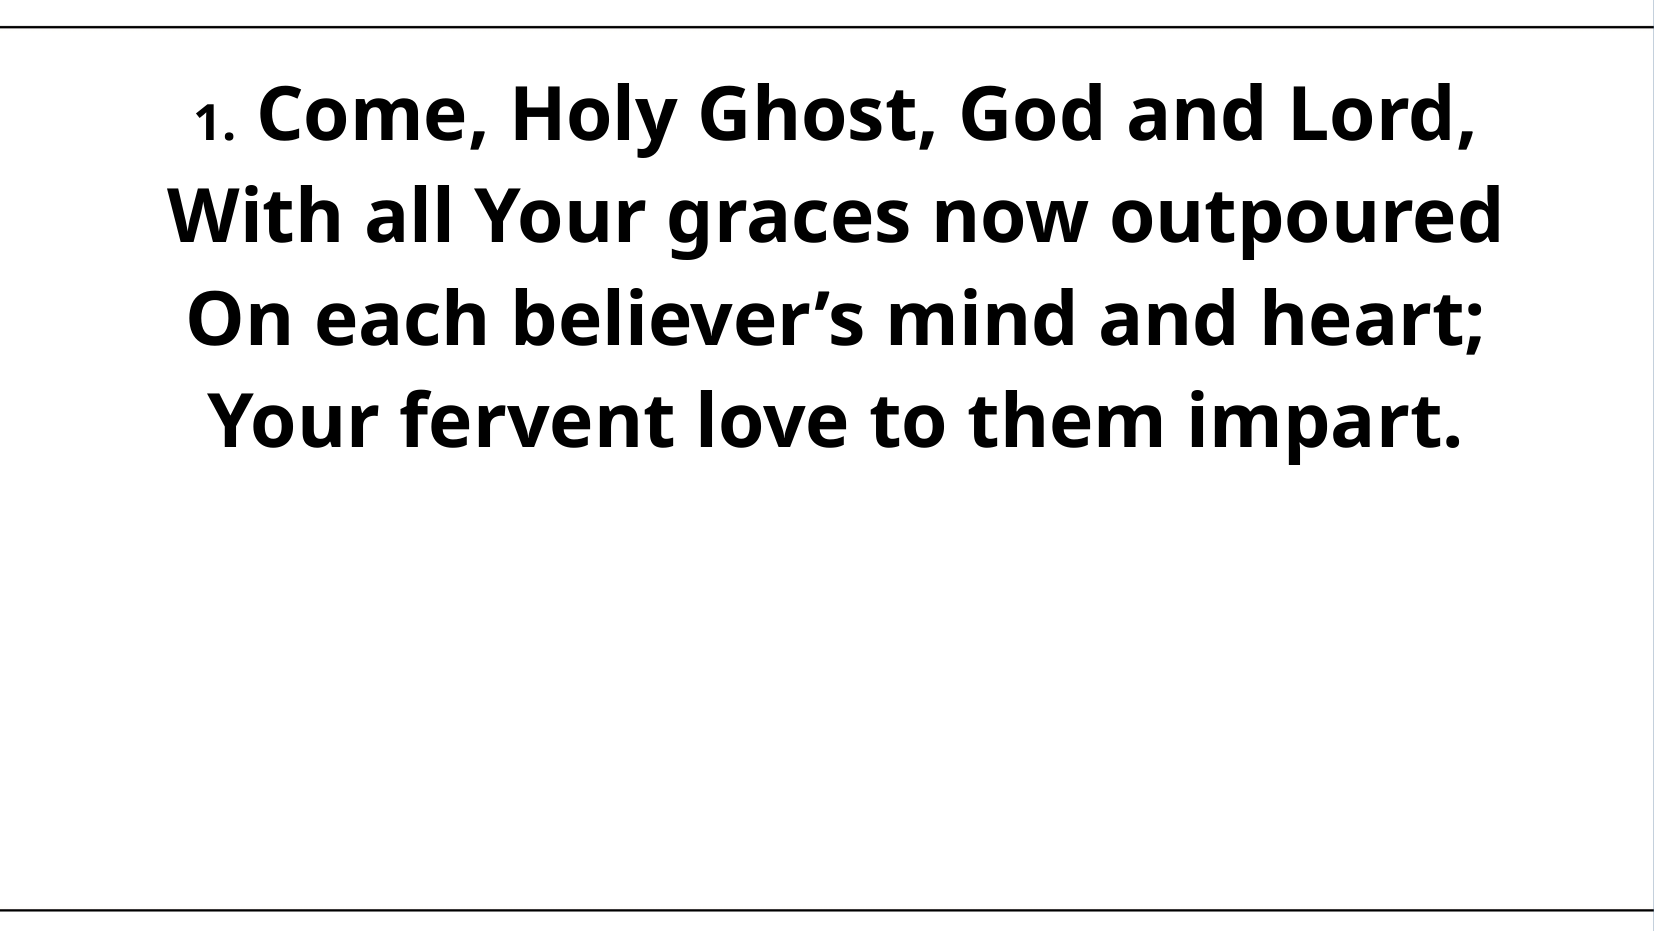

1. Come, Holy Ghost, God and Lord,
With all Your graces now outpoured
On each believer’s mind and heart;
Your fervent love to them impart.